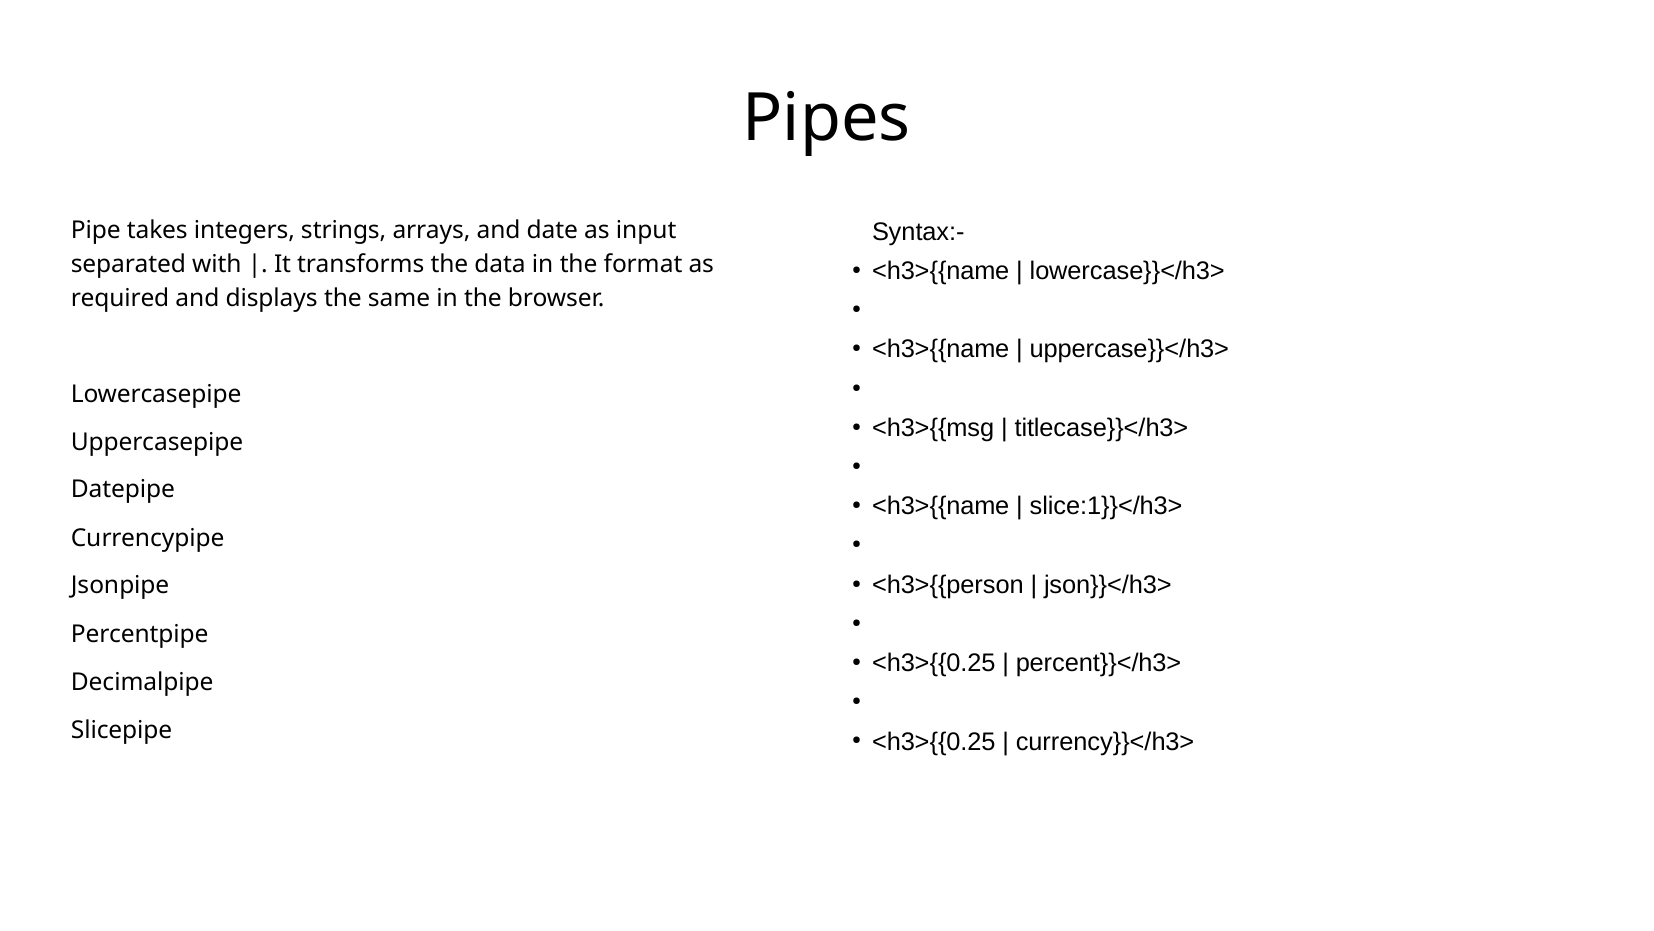

# Pipes
Pipe takes integers, strings, arrays, and date as input separated with |. It transforms the data in the format as required and displays the same in the browser.
Lowercasepipe
Uppercasepipe
Datepipe
Currencypipe
Jsonpipe
Percentpipe
Decimalpipe
Slicepipe
Syntax:-
<h3>{{name | lowercase}}</h3>
<h3>{{name | uppercase}}</h3>
<h3>{{msg | titlecase}}</h3>
<h3>{{name | slice:1}}</h3>
<h3>{{person | json}}</h3>
<h3>{{0.25 | percent}}</h3>
<h3>{{0.25 | currency}}</h3>